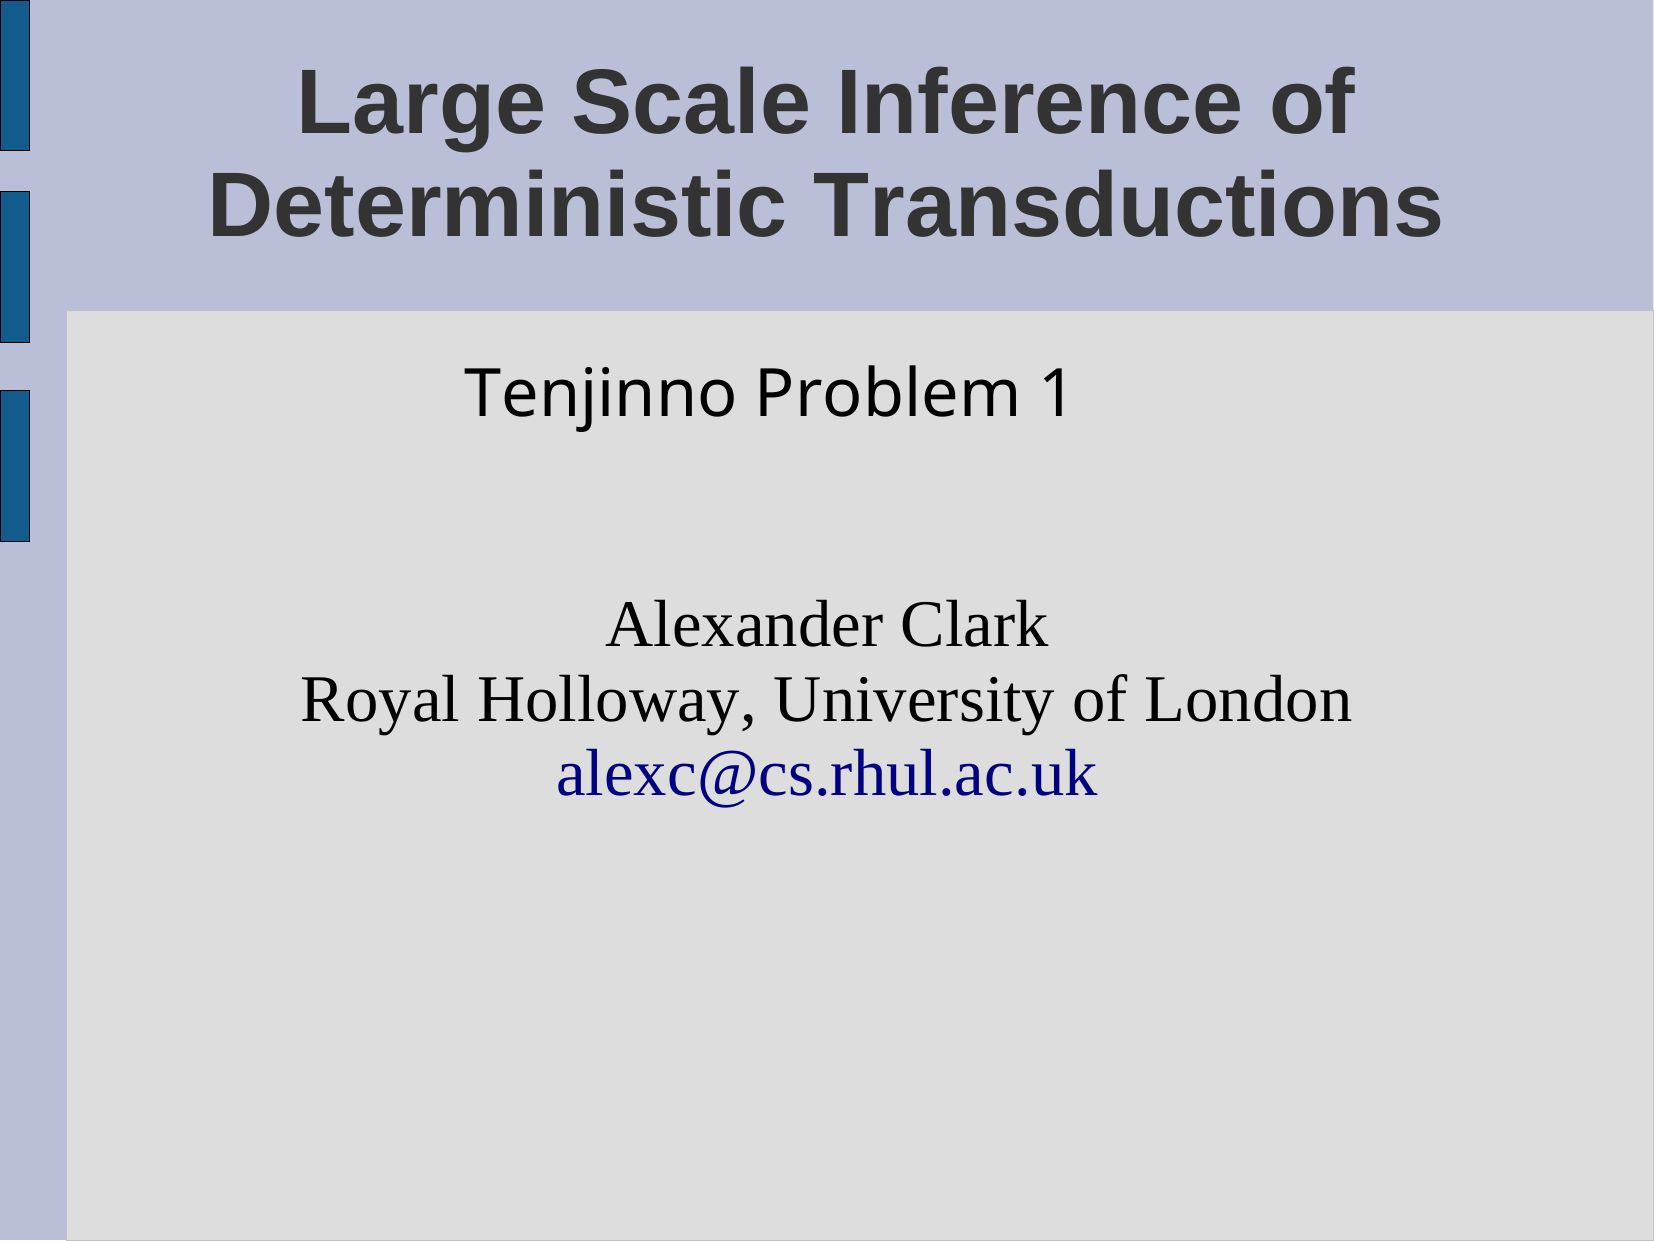

# Large Scale Inference of Deterministic Transductions
Tenjinno Problem 1
Alexander Clark
Royal Holloway, University of London
alexc@cs.rhul.ac.uk